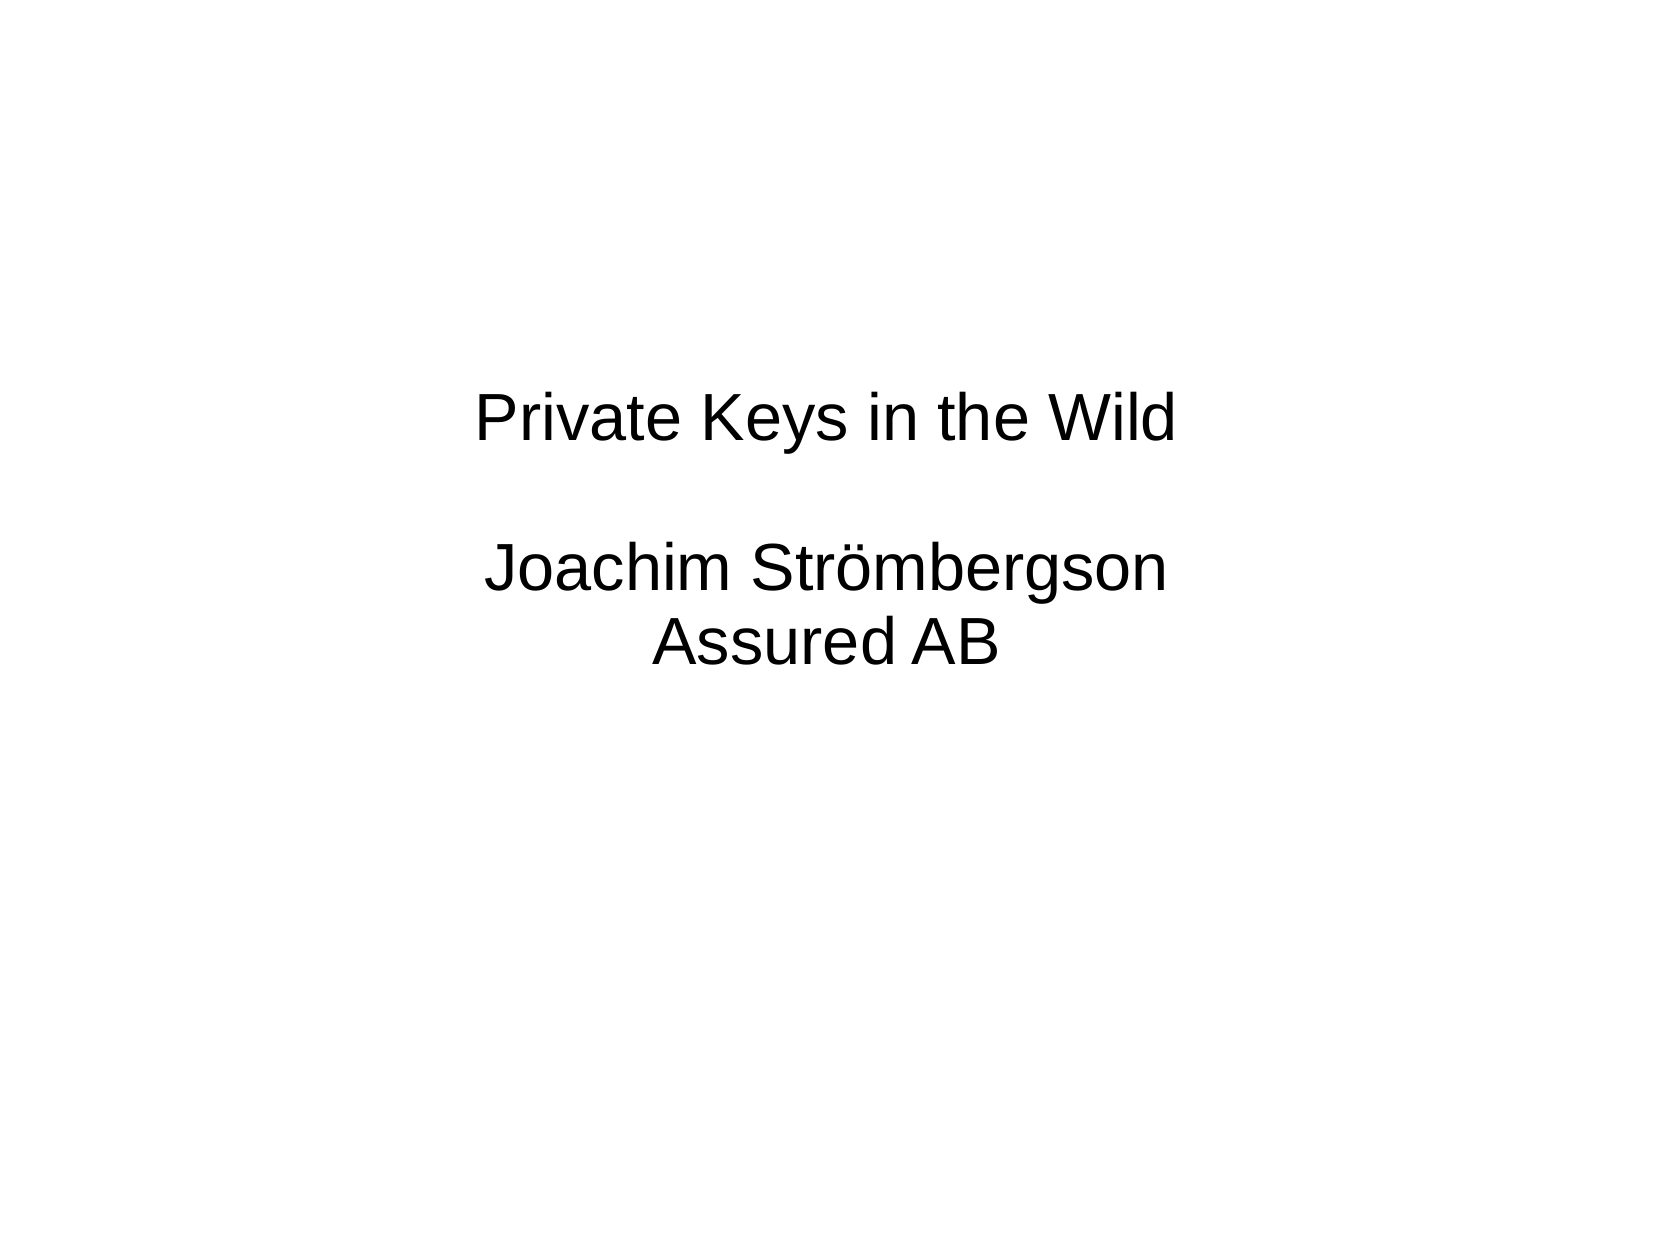

# Private Keys in the Wild Joachim Strömbergson
Assured AB